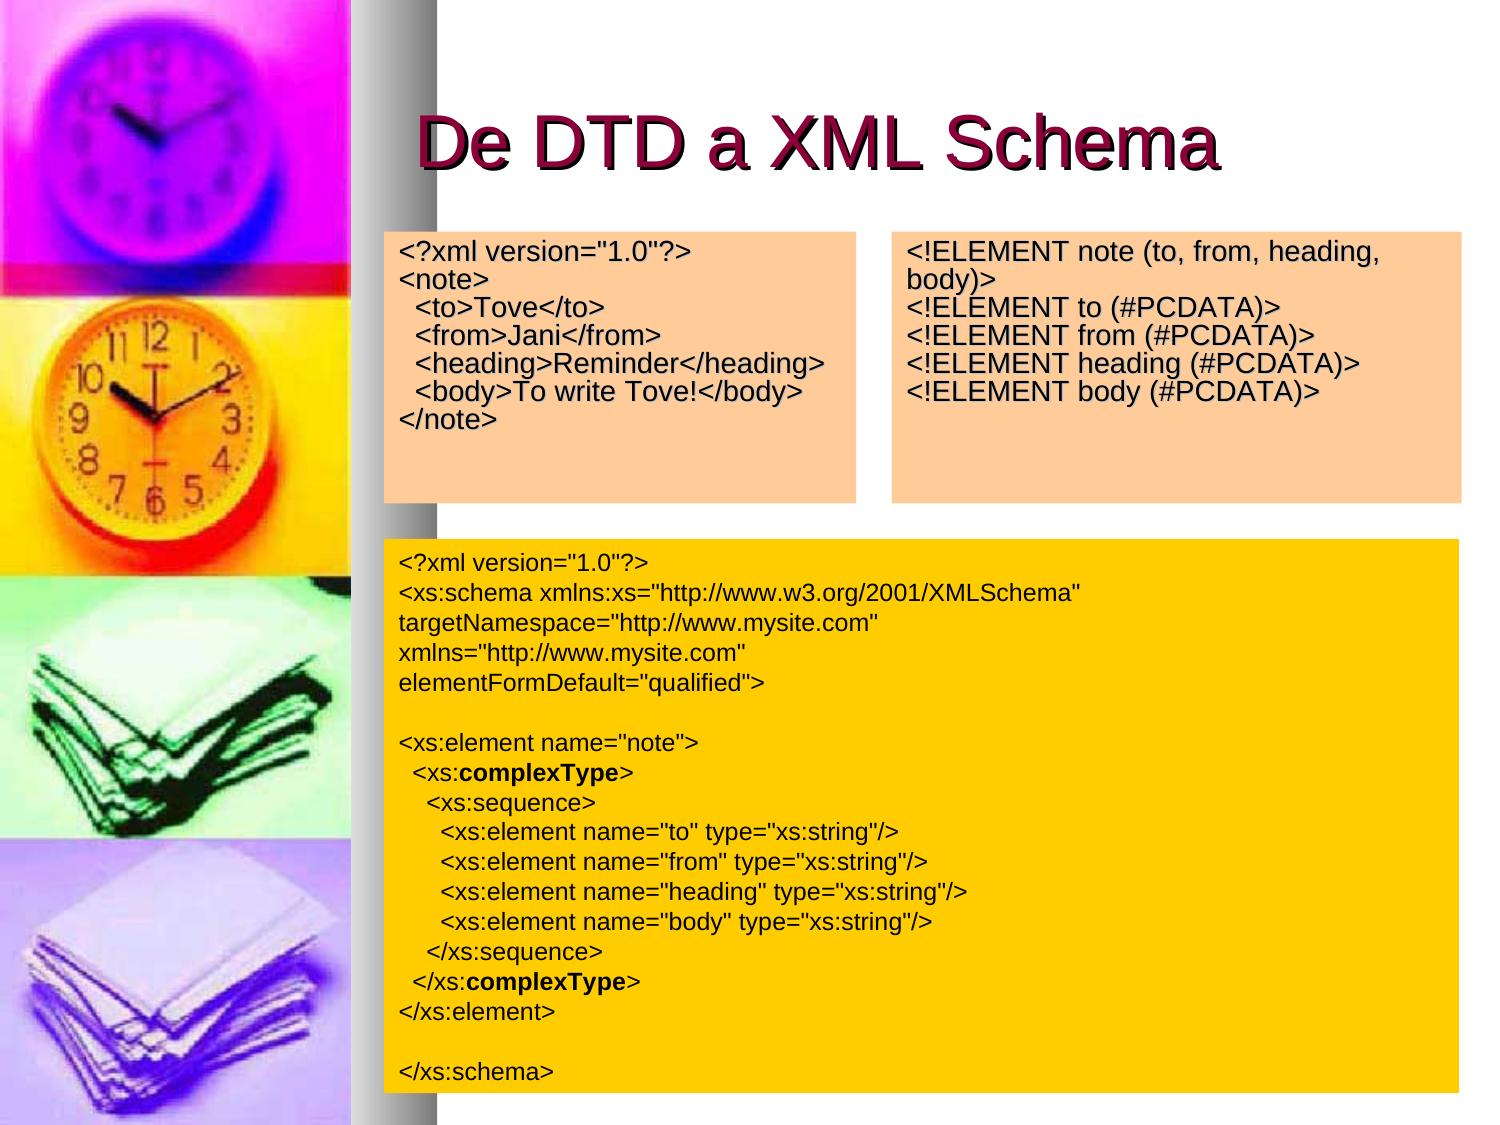

# De DTD a XML Schema
<?xml version="1.0"?>
<note>
  <to>Tove</to>
  <from>Jani</from>
  <heading>Reminder</heading>
  <body>To write Tove!</body>
</note>
<!ELEMENT note (to, from, heading, body)>
<!ELEMENT to (#PCDATA)>
<!ELEMENT from (#PCDATA)>
<!ELEMENT heading (#PCDATA)>
<!ELEMENT body (#PCDATA)>
<?xml version="1.0"?>
<xs:schema xmlns:xs="http://www.w3.org/2001/XMLSchema"
targetNamespace="http://www.mysite.com"
xmlns="http://www.mysite.com"
elementFormDefault="qualified">
<xs:element name="note">
  <xs:complexType>
    <xs:sequence>
      <xs:element name="to" type="xs:string"/>
      <xs:element name="from" type="xs:string"/>
      <xs:element name="heading" type="xs:string"/>
      <xs:element name="body" type="xs:string"/>
    </xs:sequence>
  </xs:complexType>
</xs:element>
</xs:schema>